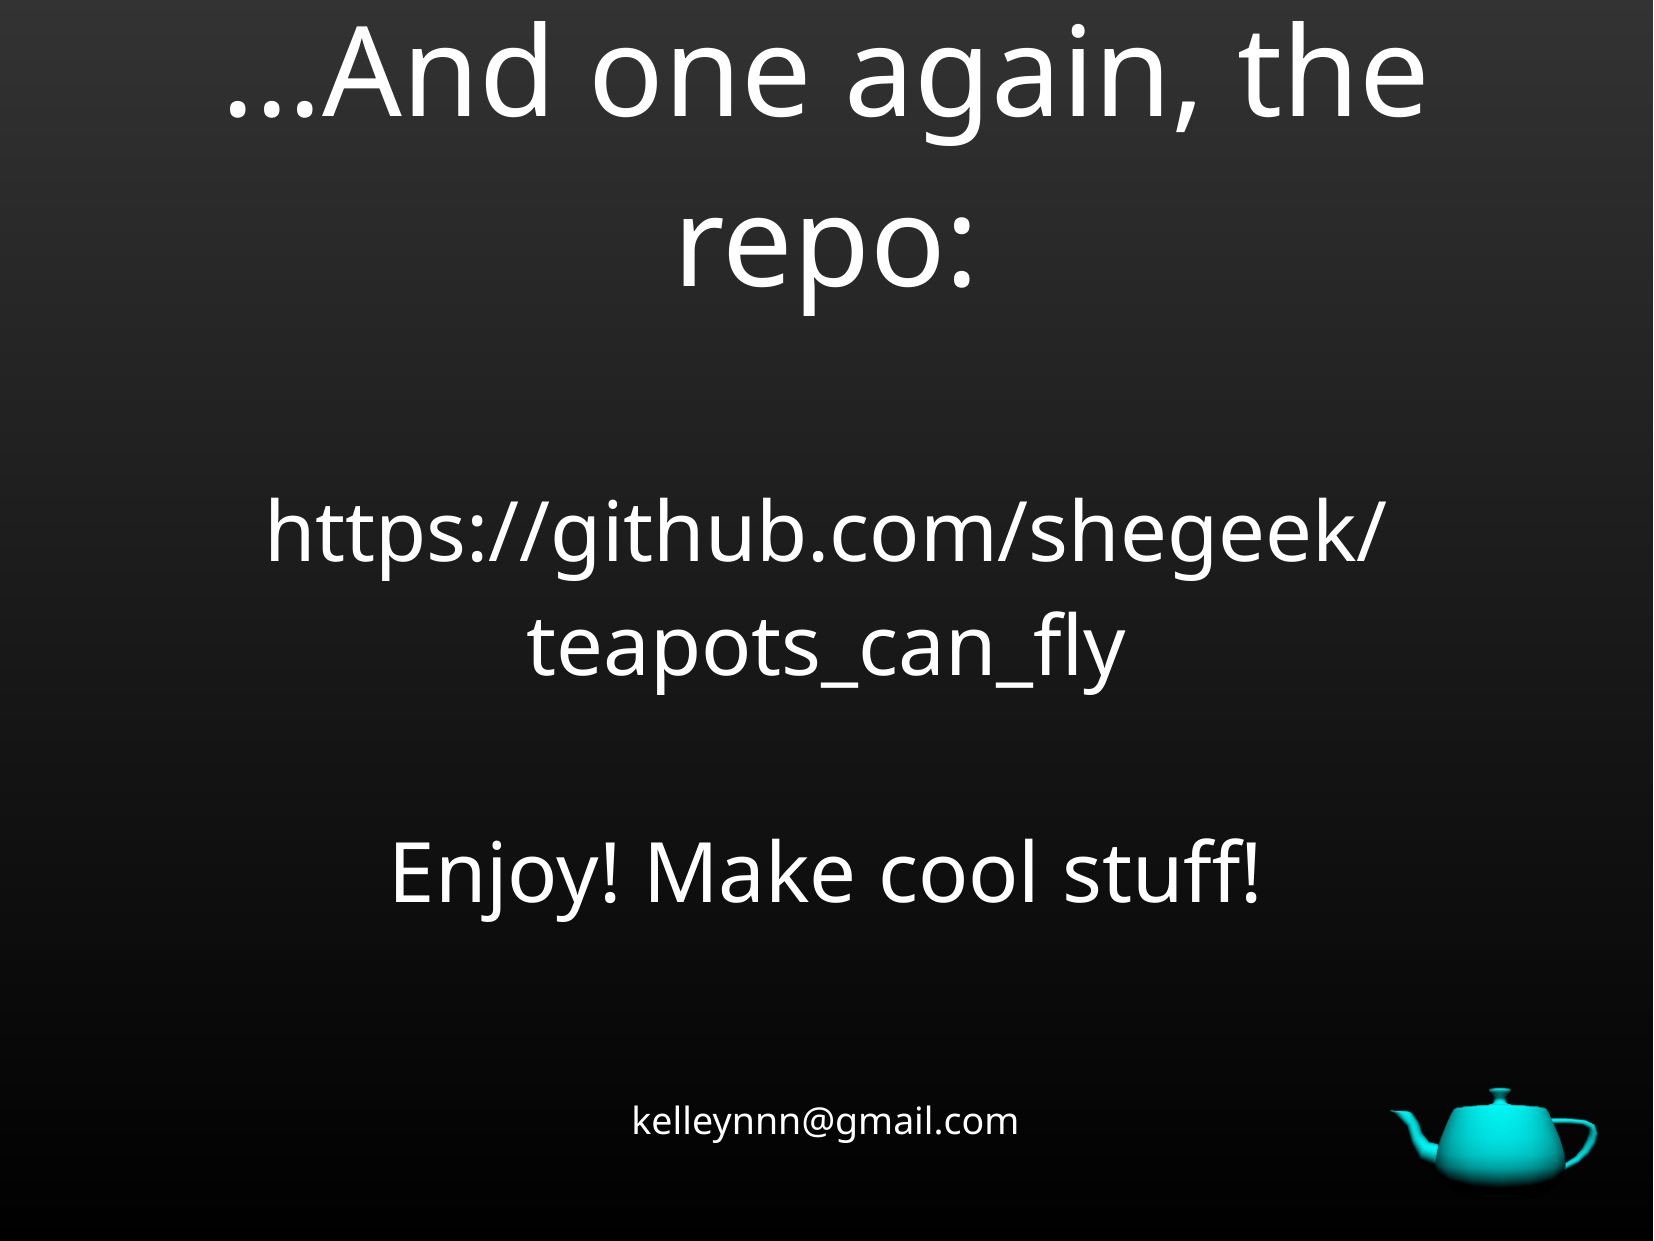

...And one again, the repo:
# https://github.com/shegeek/
teapots_can_fly
Enjoy! Make cool stuff!
kelleynnn@gmail.com